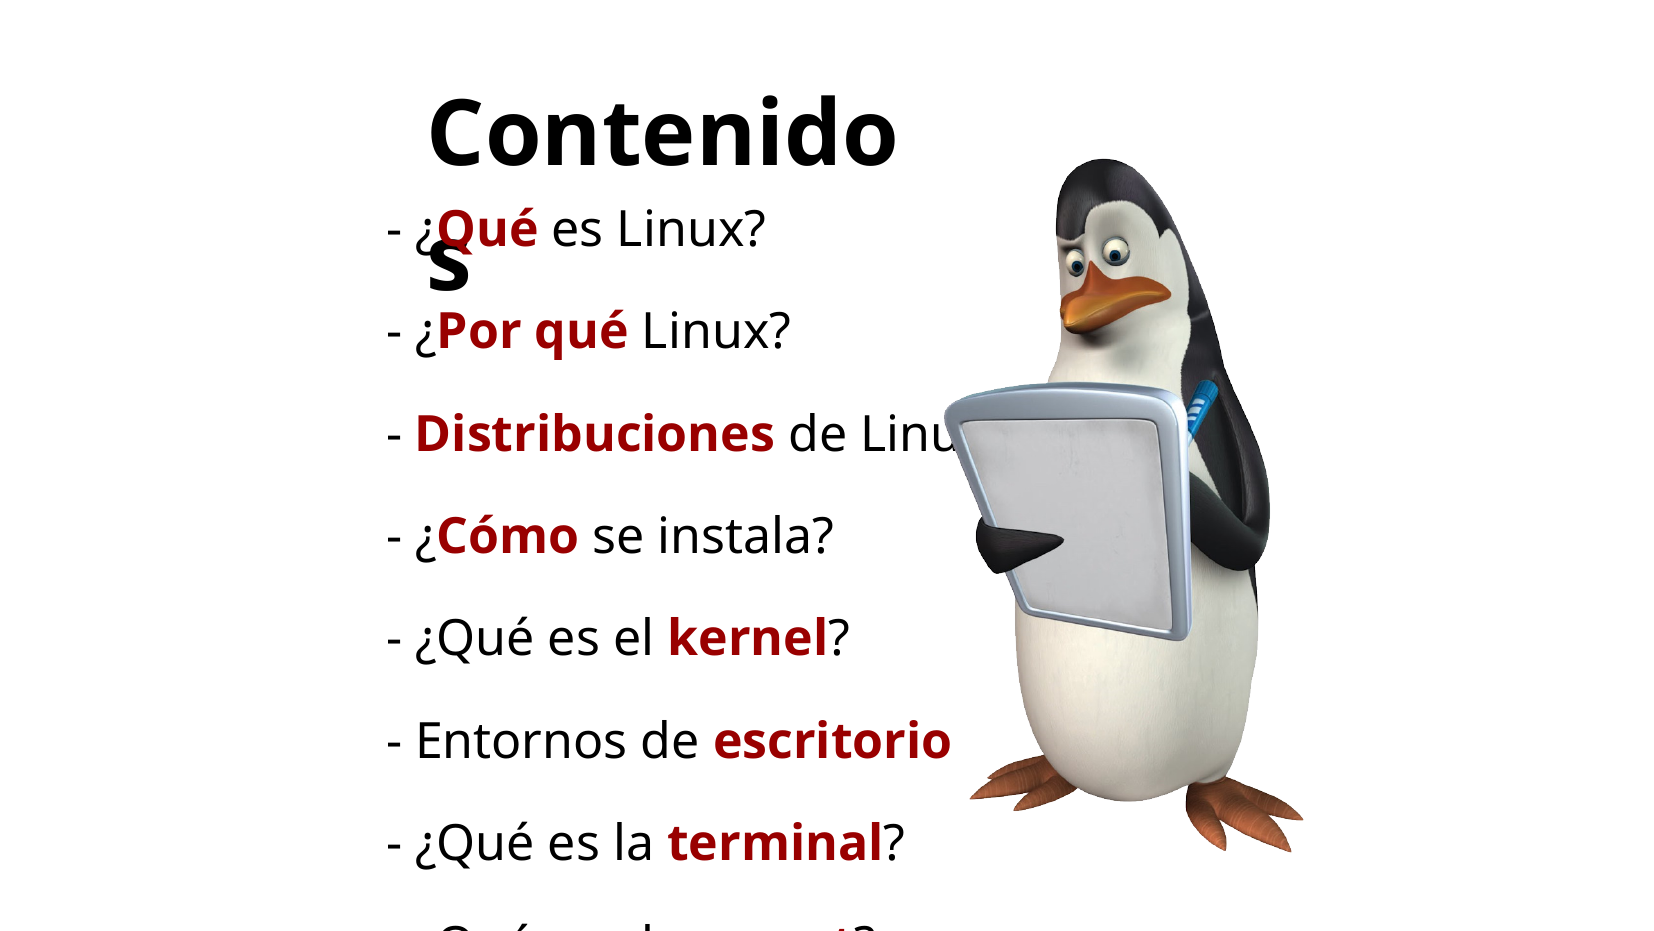

Contenidos
- ¿Qué es Linux?
- ¿Por qué Linux?
- Distribuciones de Linux
- ¿Cómo se instala?
- ¿Qué es el kernel?
- Entornos de escritorio
- ¿Qué es la terminal?
- ¿Qué es el prompt?
- ¿Qué es bash?